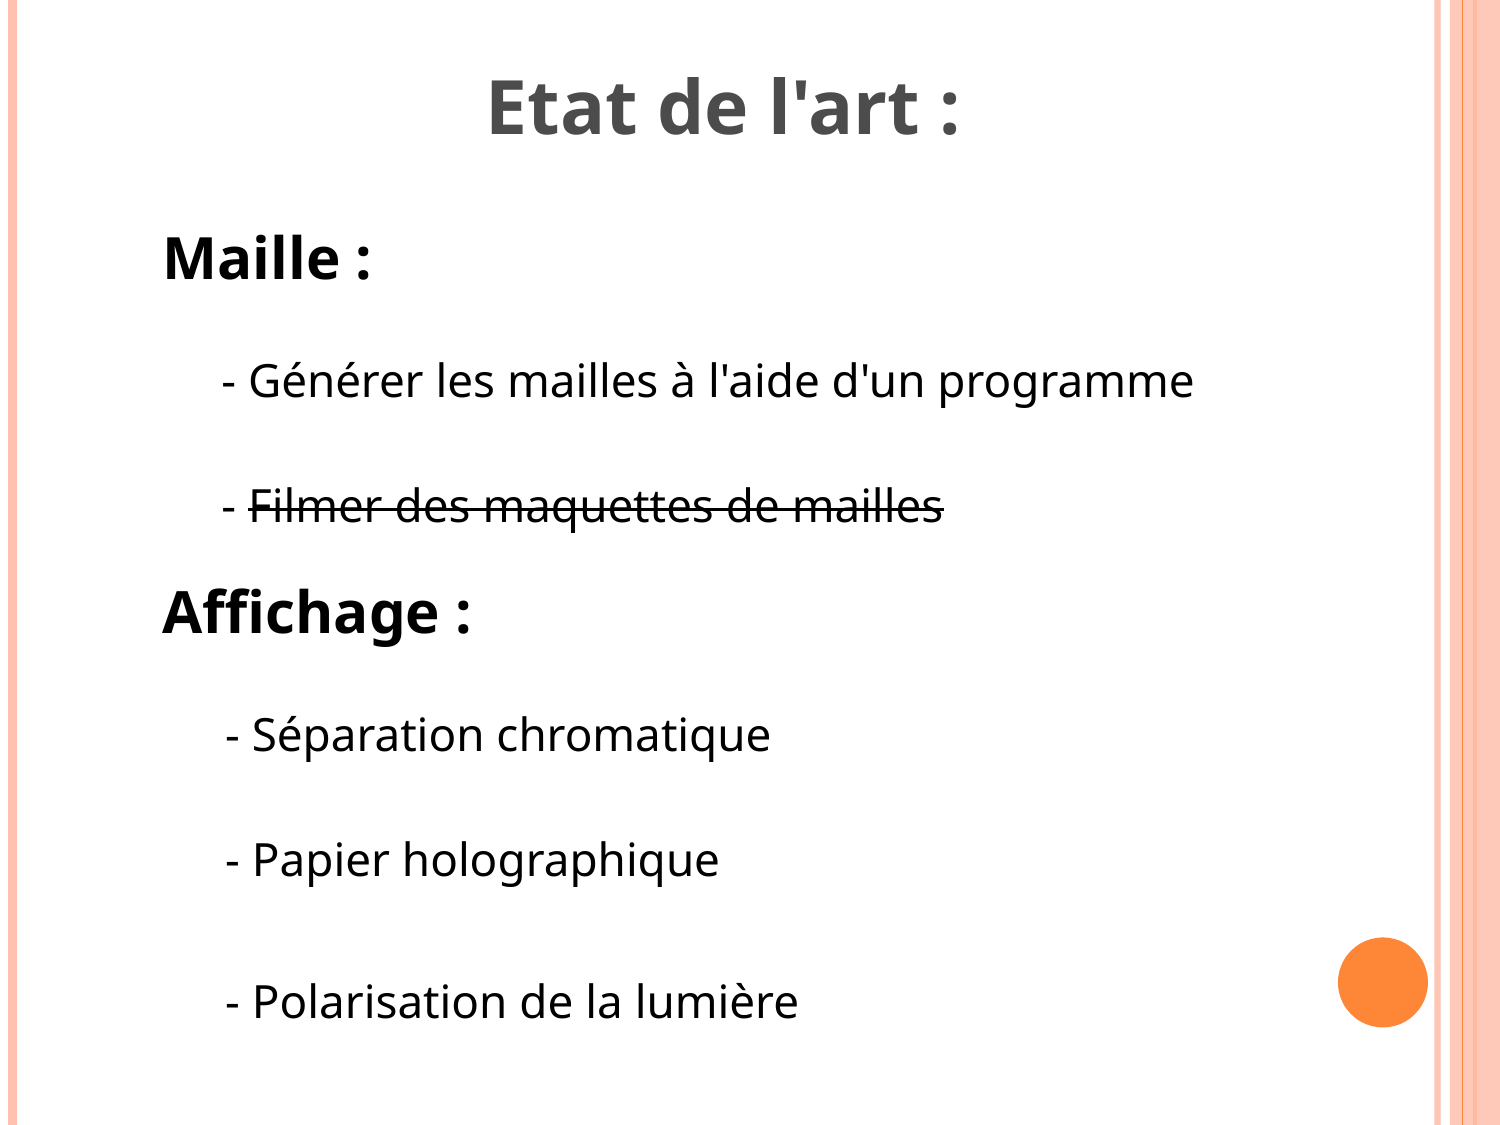

Etat de l'art :
Maille :
- Générer les mailles à l'aide d'un programme
- Filmer des maquettes de mailles
Affichage :
- Séparation chromatique
- Papier holographique
- Polarisation de la lumière